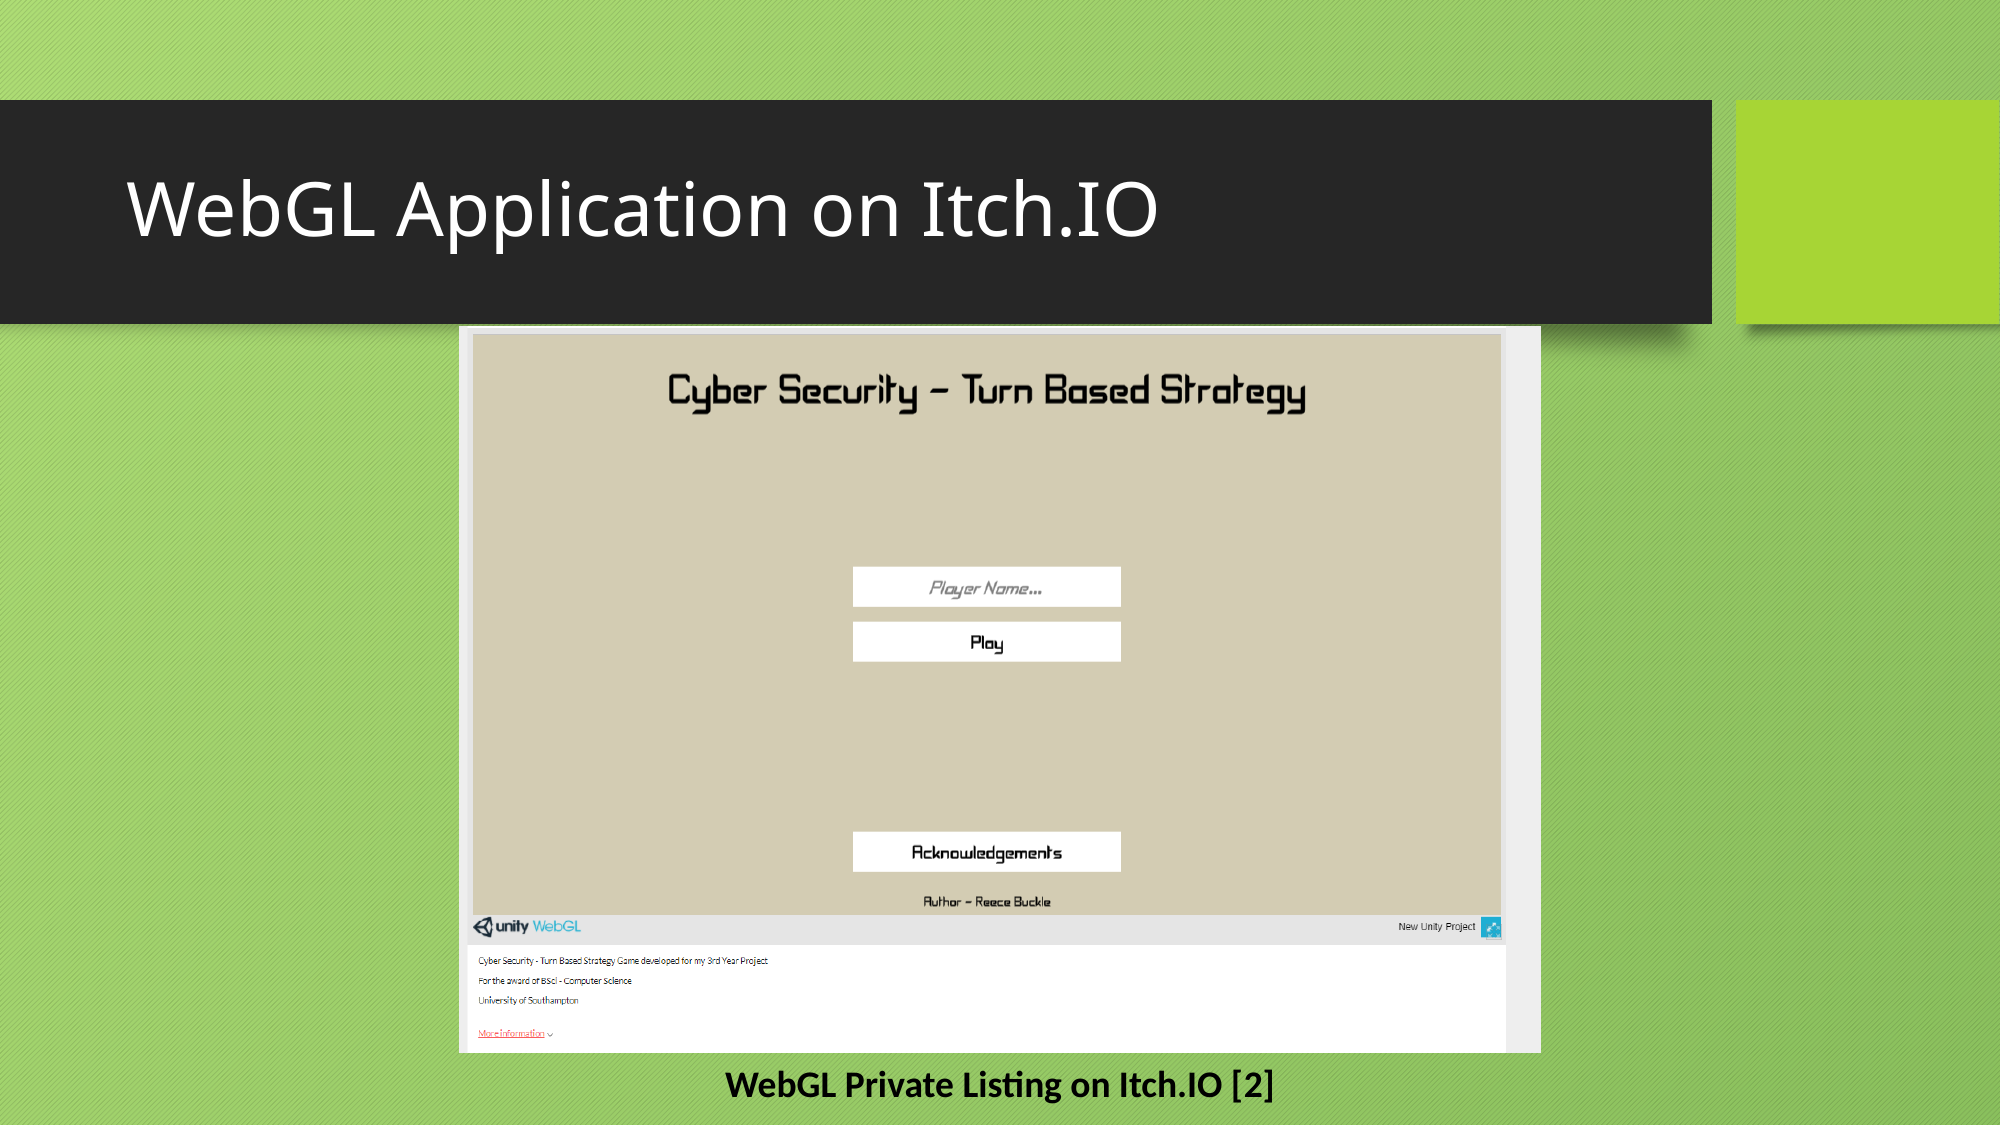

# WebGL Application on Itch.IO
WebGL Private Listing on Itch.IO [2]